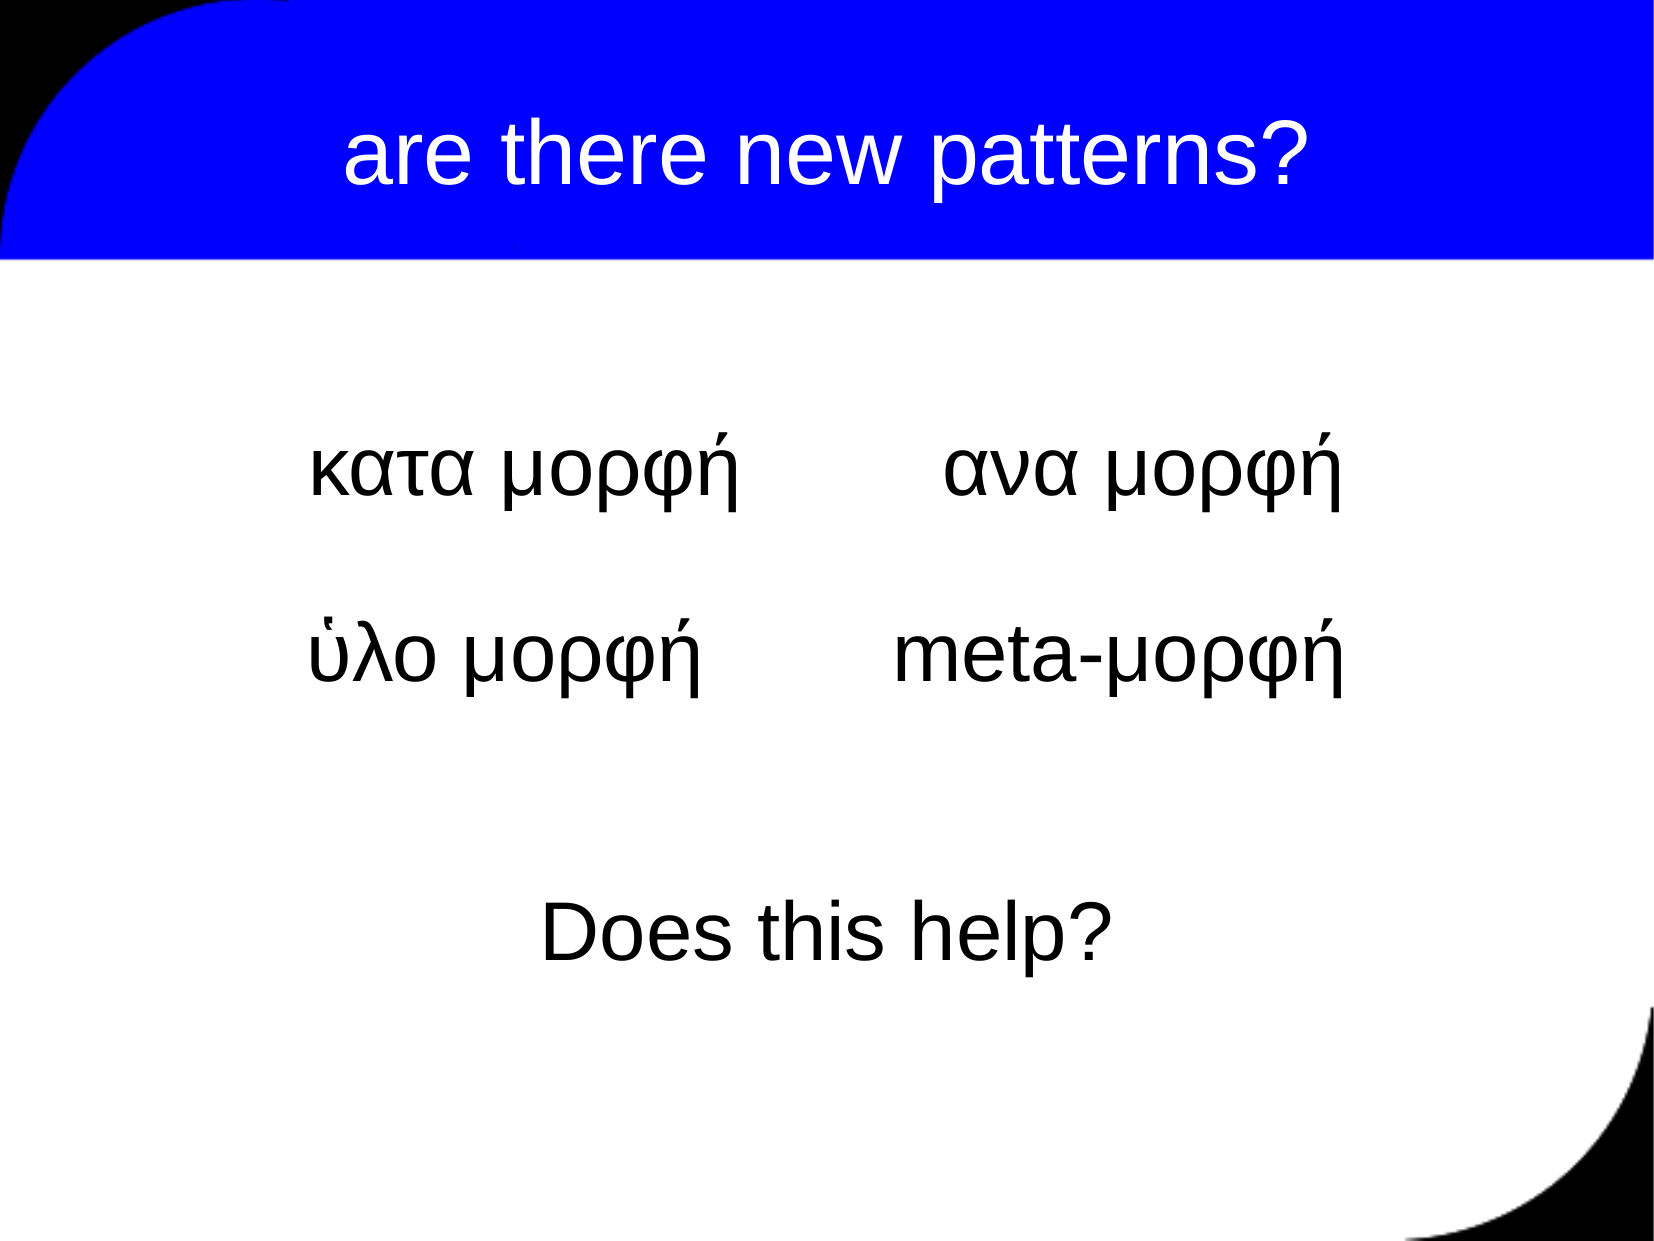

# are there new patterns?
κατα μορφή	ανα μορφή
ὑλο μορφή	meta-μορφή
Does this help?